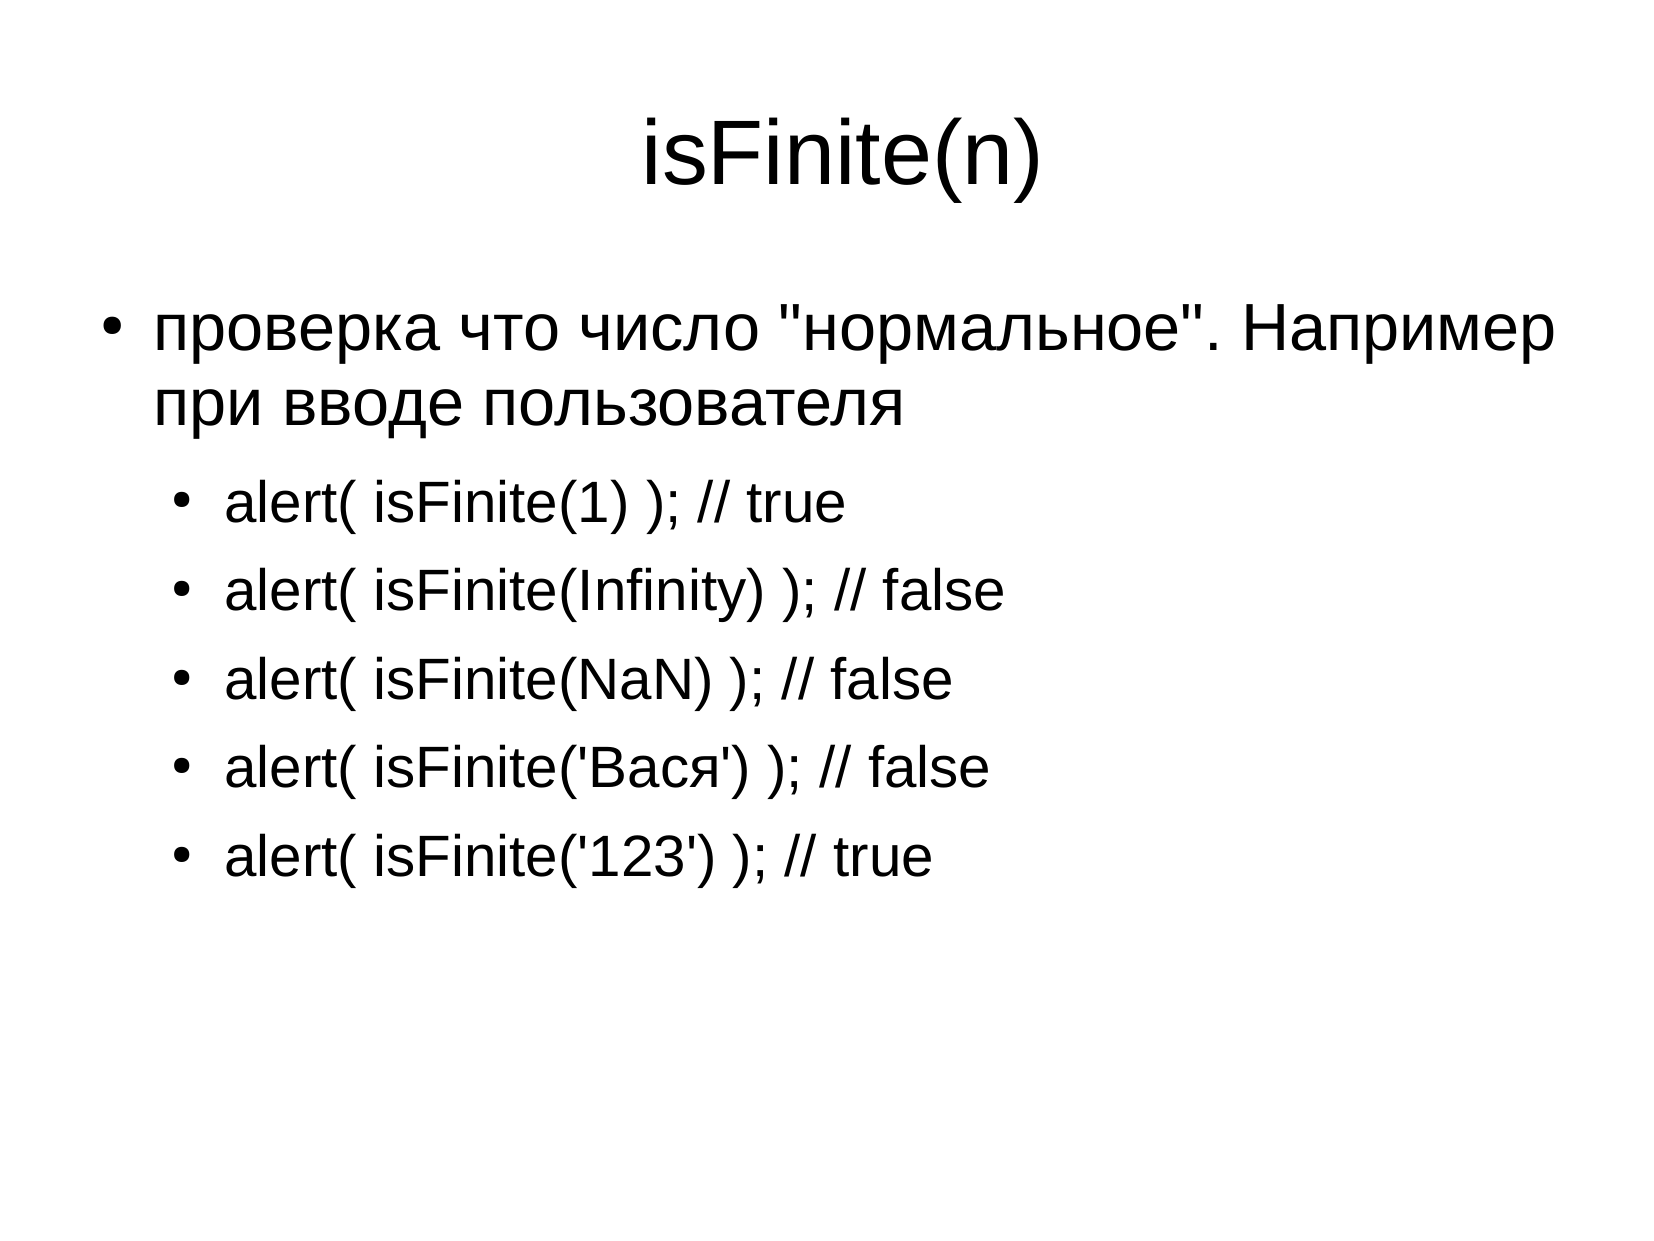

# isFinite(n)
проверка что число "нормальное". Например при вводе пользователя
alert( isFinite(1) ); // true
alert( isFinite(Infinity) ); // false
alert( isFinite(NaN) ); // false
alert( isFinite('Вася') ); // false
alert( isFinite('123') ); // true